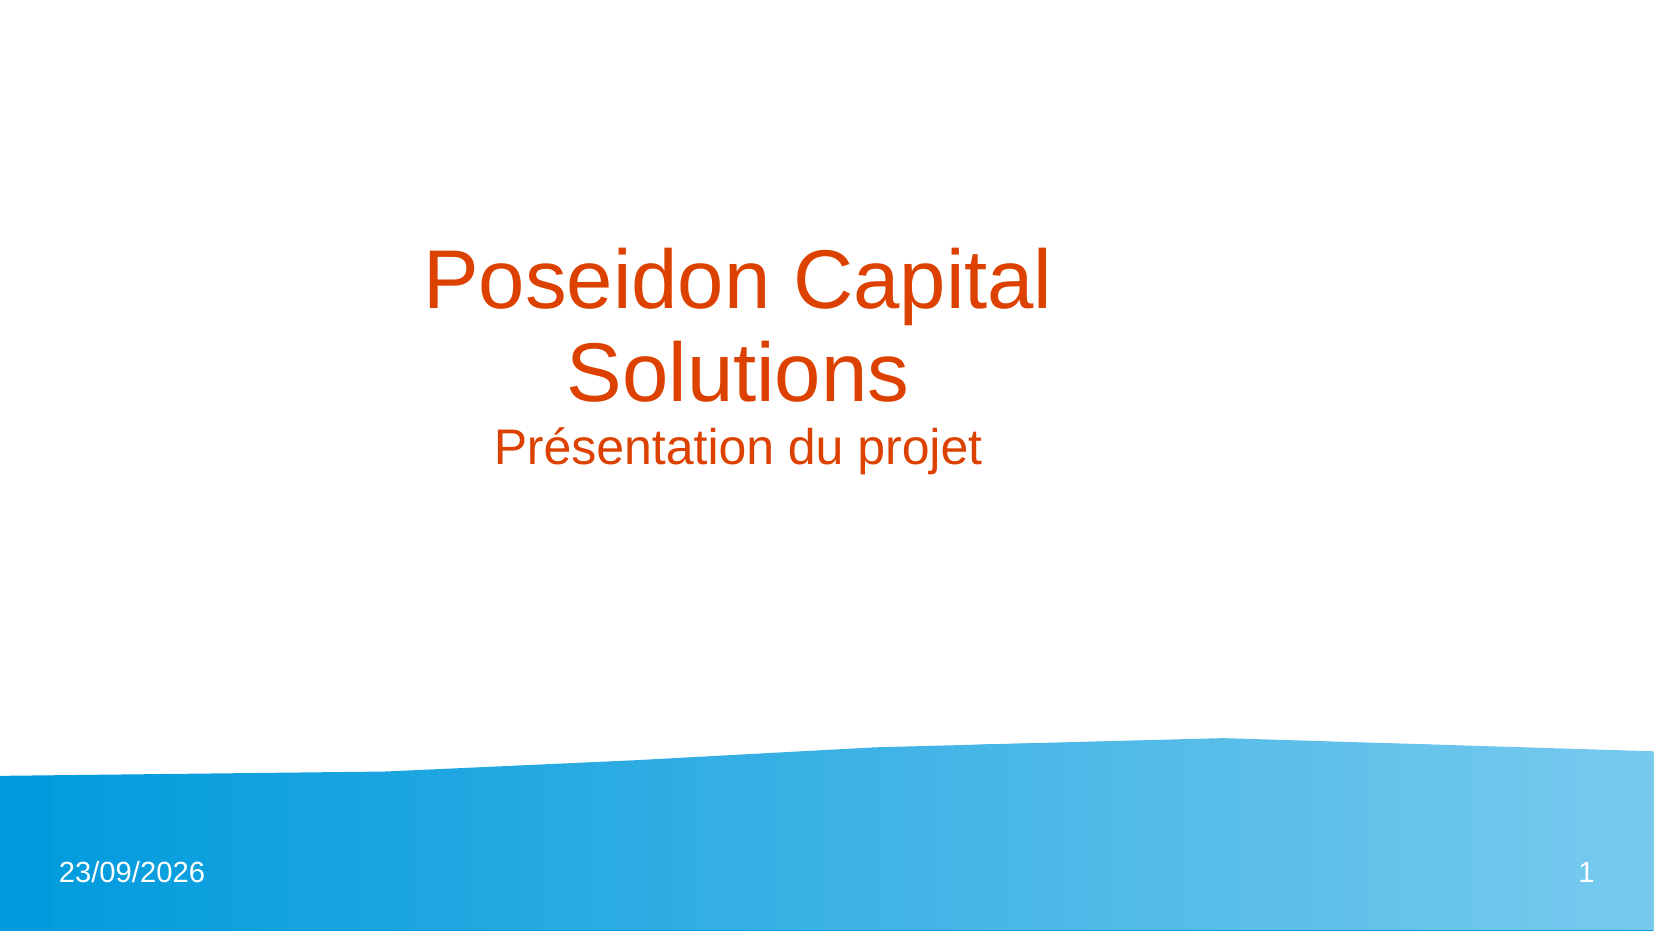

# Poseidon Capital Solutions Présentation du projet